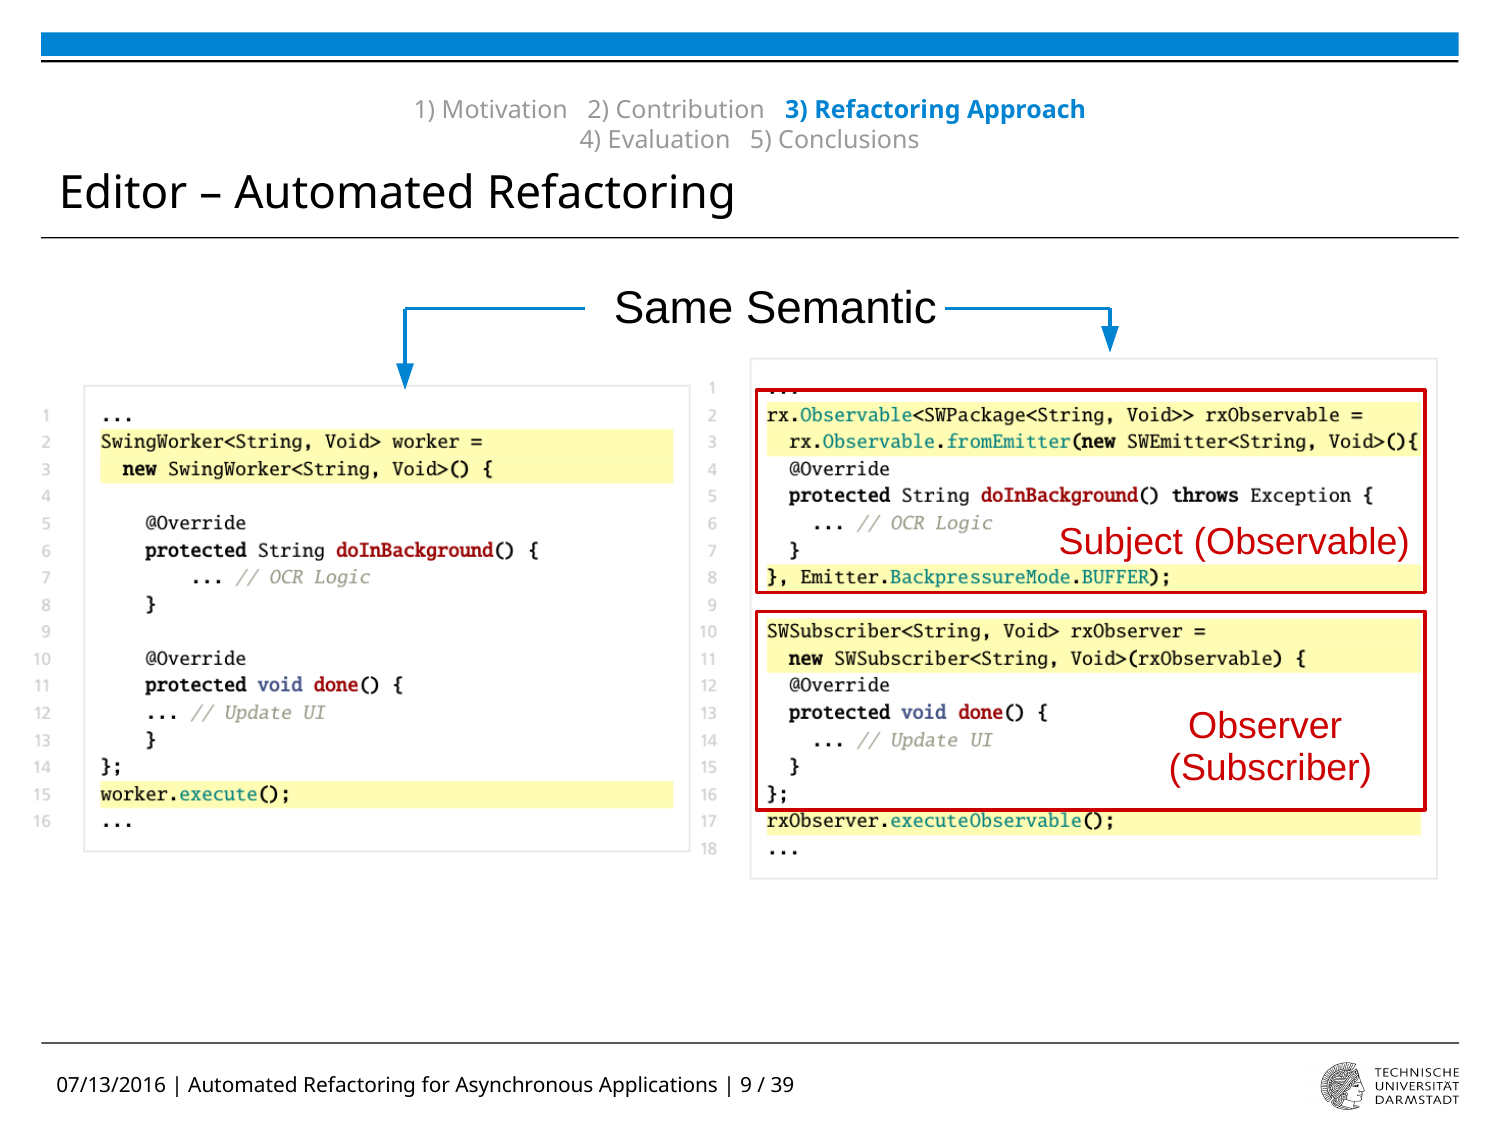

Editor – Automated Refactoring
1) Motivation 2) Contribution 3) Refactoring Approach
4) Evaluation 5) Conclusions
Same Semantic
Subject (Observable)
Observer
(Subscriber)